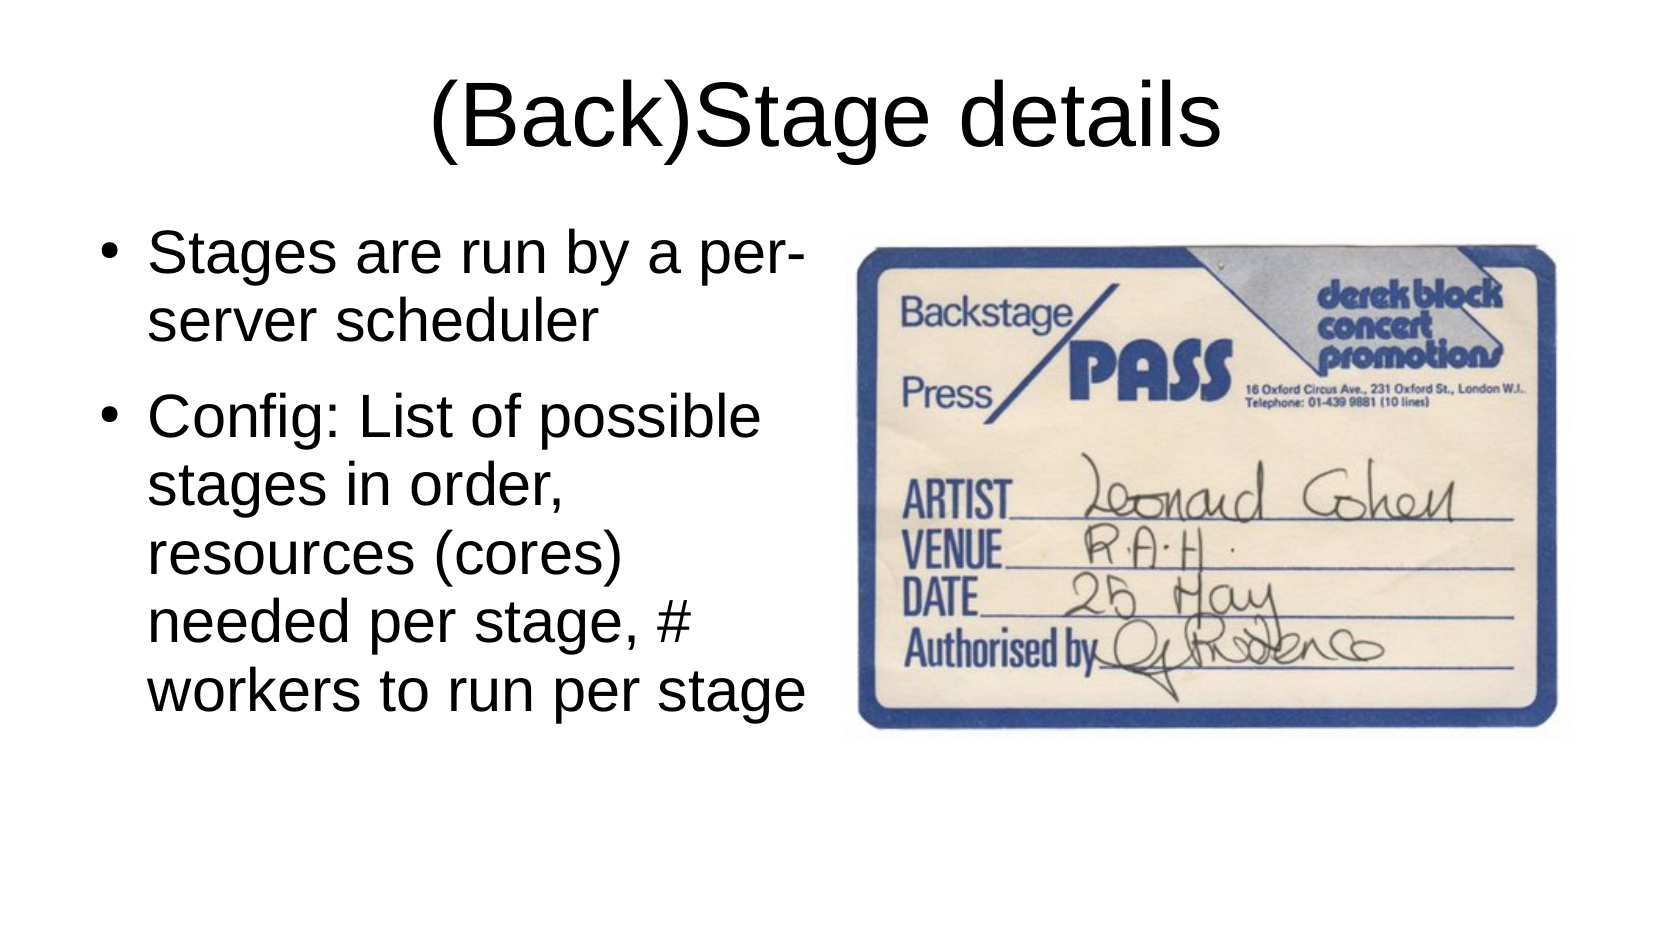

# (Back)Stage details
Stages are run by a per-server scheduler
Config: List of possible stages in order, resources (cores) needed per stage, # workers to run per stage